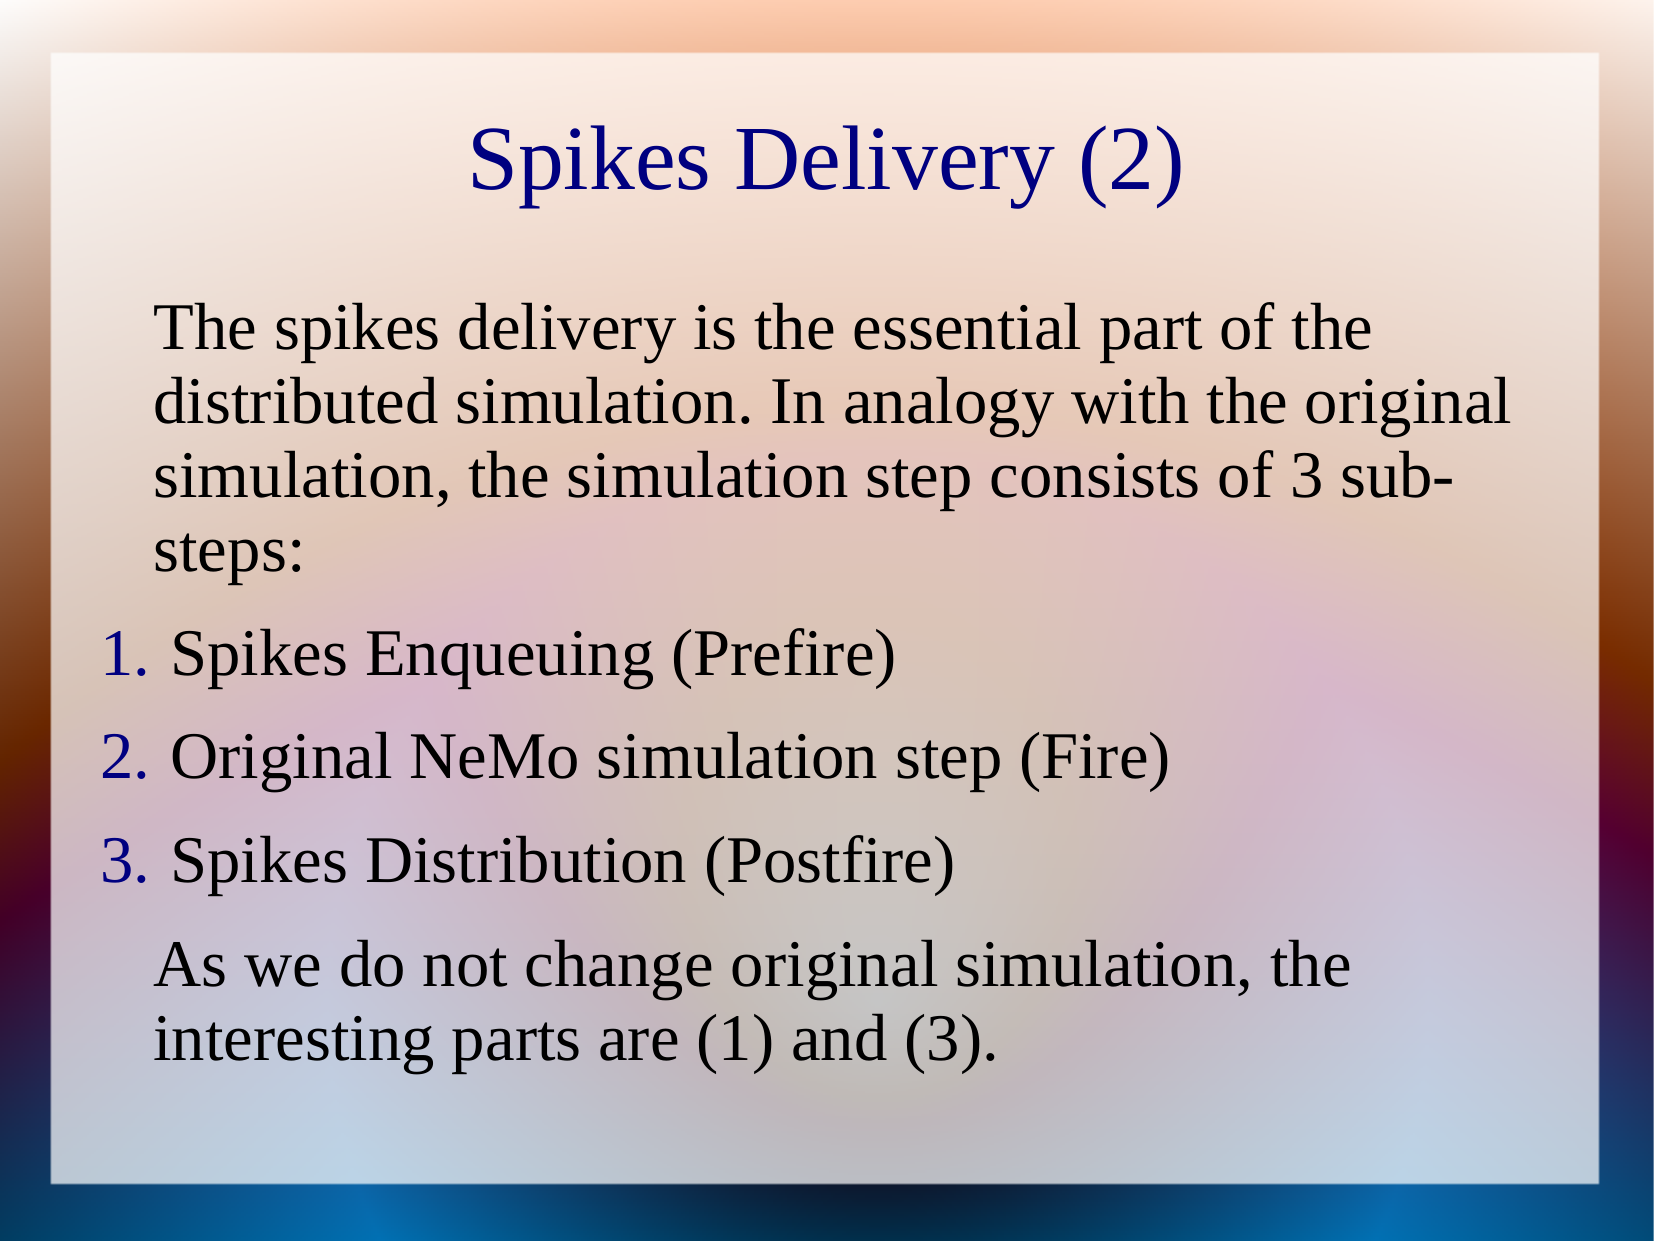

# Spikes Delivery (2)
The spikes delivery is the essential part of the distributed simulation. In analogy with the original simulation, the simulation step consists of 3 sub-steps:
 Spikes Enqueuing (Prefire)
 Original NeMo simulation step (Fire)
 Spikes Distribution (Postfire)
As we do not change original simulation, the interesting parts are (1) and (3).